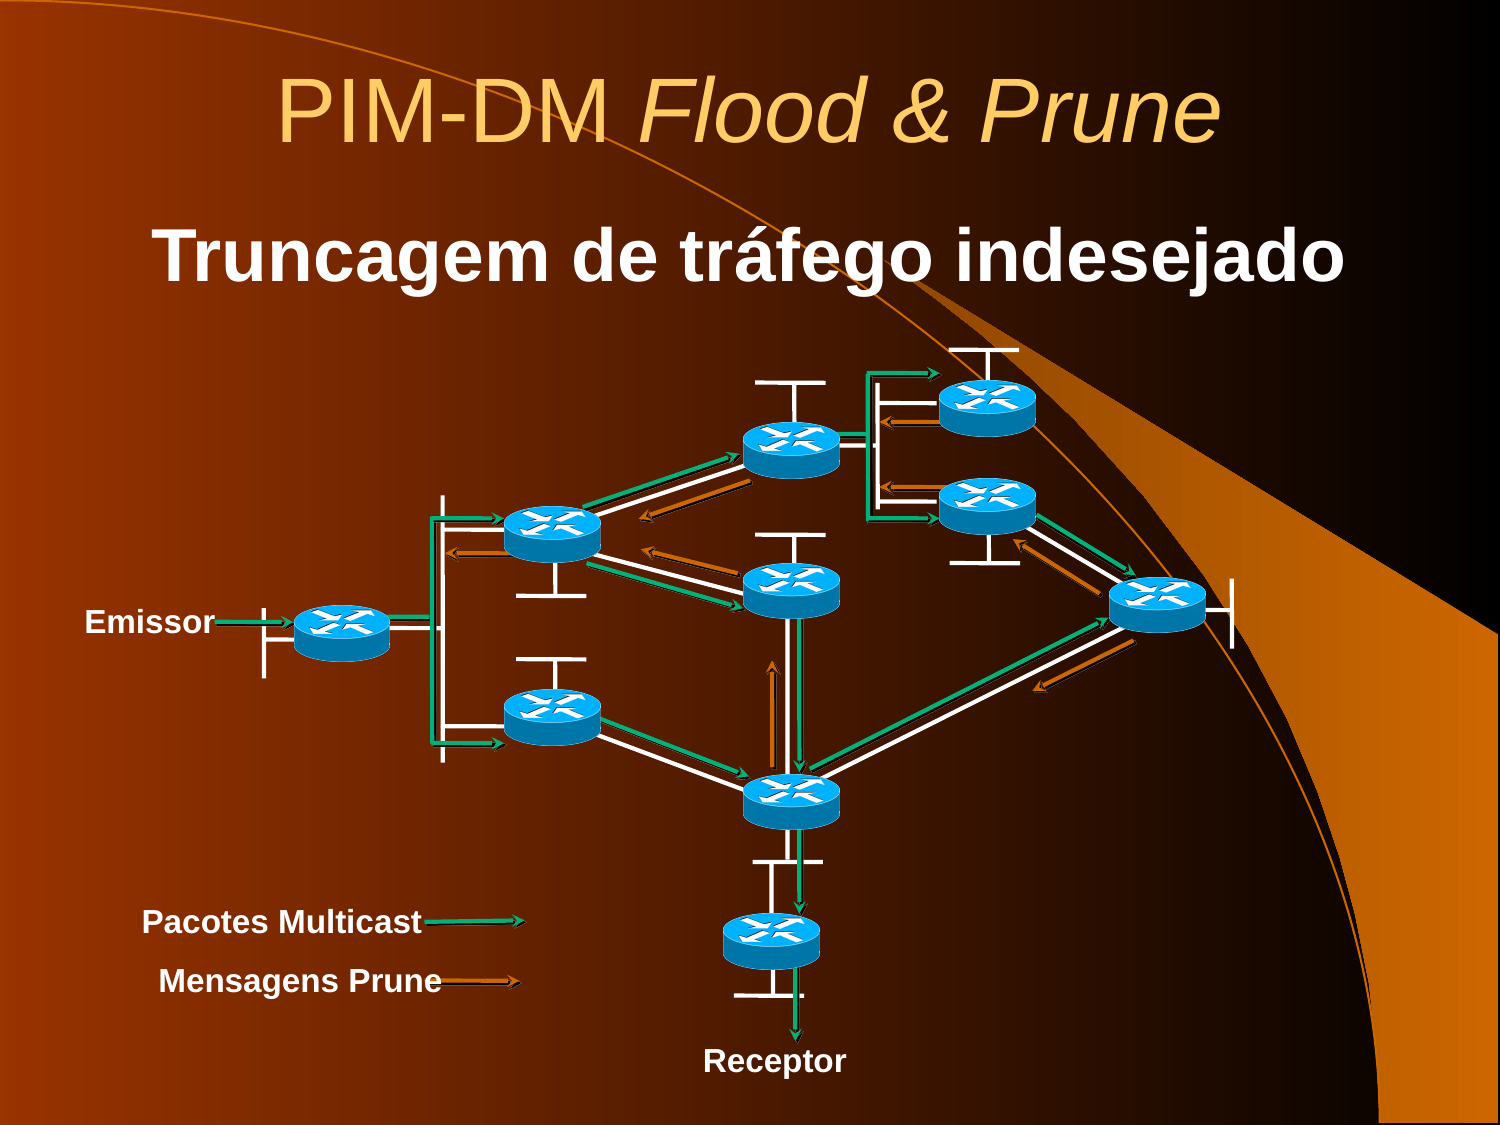

# PIM-DM Flood & Prune
Truncagem de tráfego indesejado
Emissor
Pacotes Multicast
Mensagens Prune
Receptor